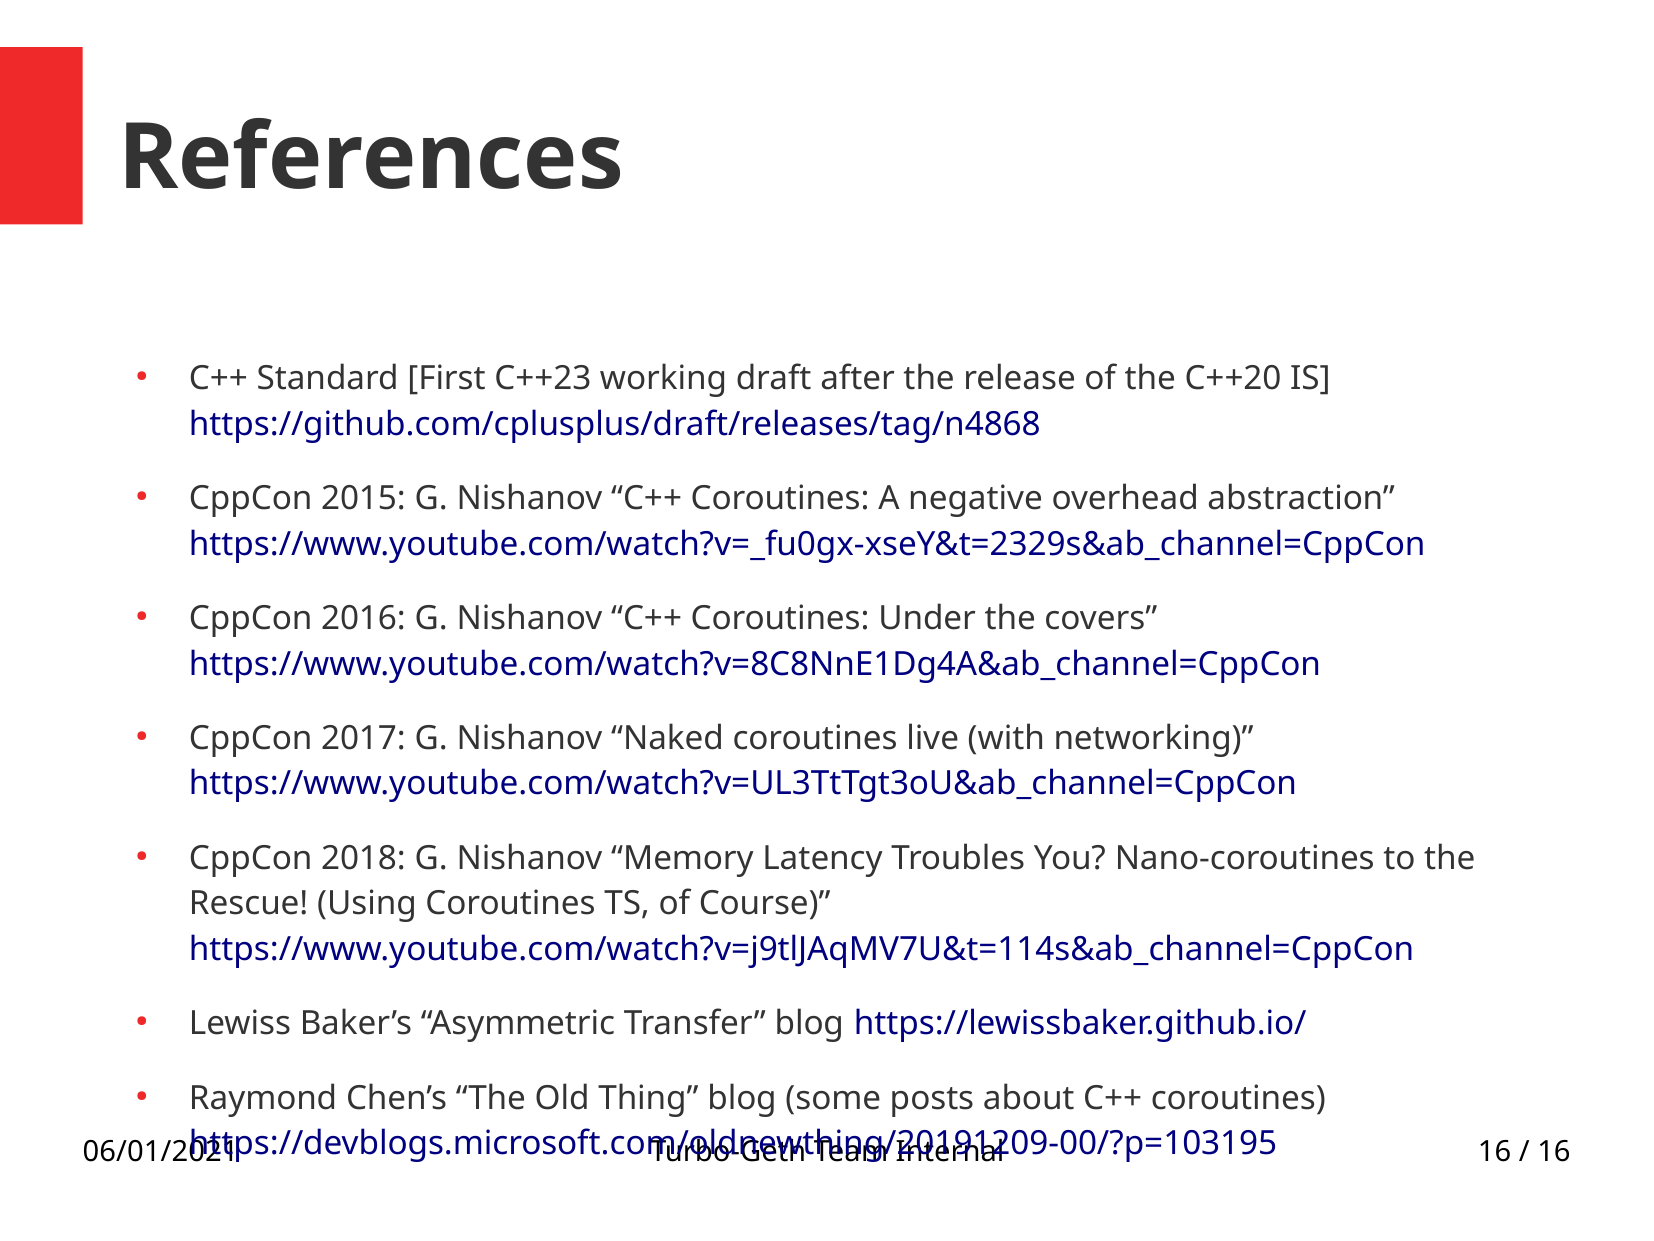

# References
C++ Standard [First C++23 working draft after the release of the C++20 IS] https://github.com/cplusplus/draft/releases/tag/n4868
CppCon 2015: G. Nishanov “C++ Coroutines: A negative overhead abstraction” https://www.youtube.com/watch?v=_fu0gx-xseY&t=2329s&ab_channel=CppCon
CppCon 2016: G. Nishanov “C++ Coroutines: Under the covers” https://www.youtube.com/watch?v=8C8NnE1Dg4A&ab_channel=CppCon
CppCon 2017: G. Nishanov “Naked coroutines live (with networking)” https://www.youtube.com/watch?v=UL3TtTgt3oU&ab_channel=CppCon
CppCon 2018: G. Nishanov “Memory Latency Troubles You? Nano-coroutines to the Rescue! (Using Coroutines TS, of Course)” https://www.youtube.com/watch?v=j9tlJAqMV7U&t=114s&ab_channel=CppCon
Lewiss Baker’s “Asymmetric Transfer” blog https://lewissbaker.github.io/
Raymond Chen’s “The Old Thing” blog (some posts about C++ coroutines) https://devblogs.microsoft.com/oldnewthing/20191209-00/?p=103195
06/01/2021
Turbo-Geth Team Internal
16